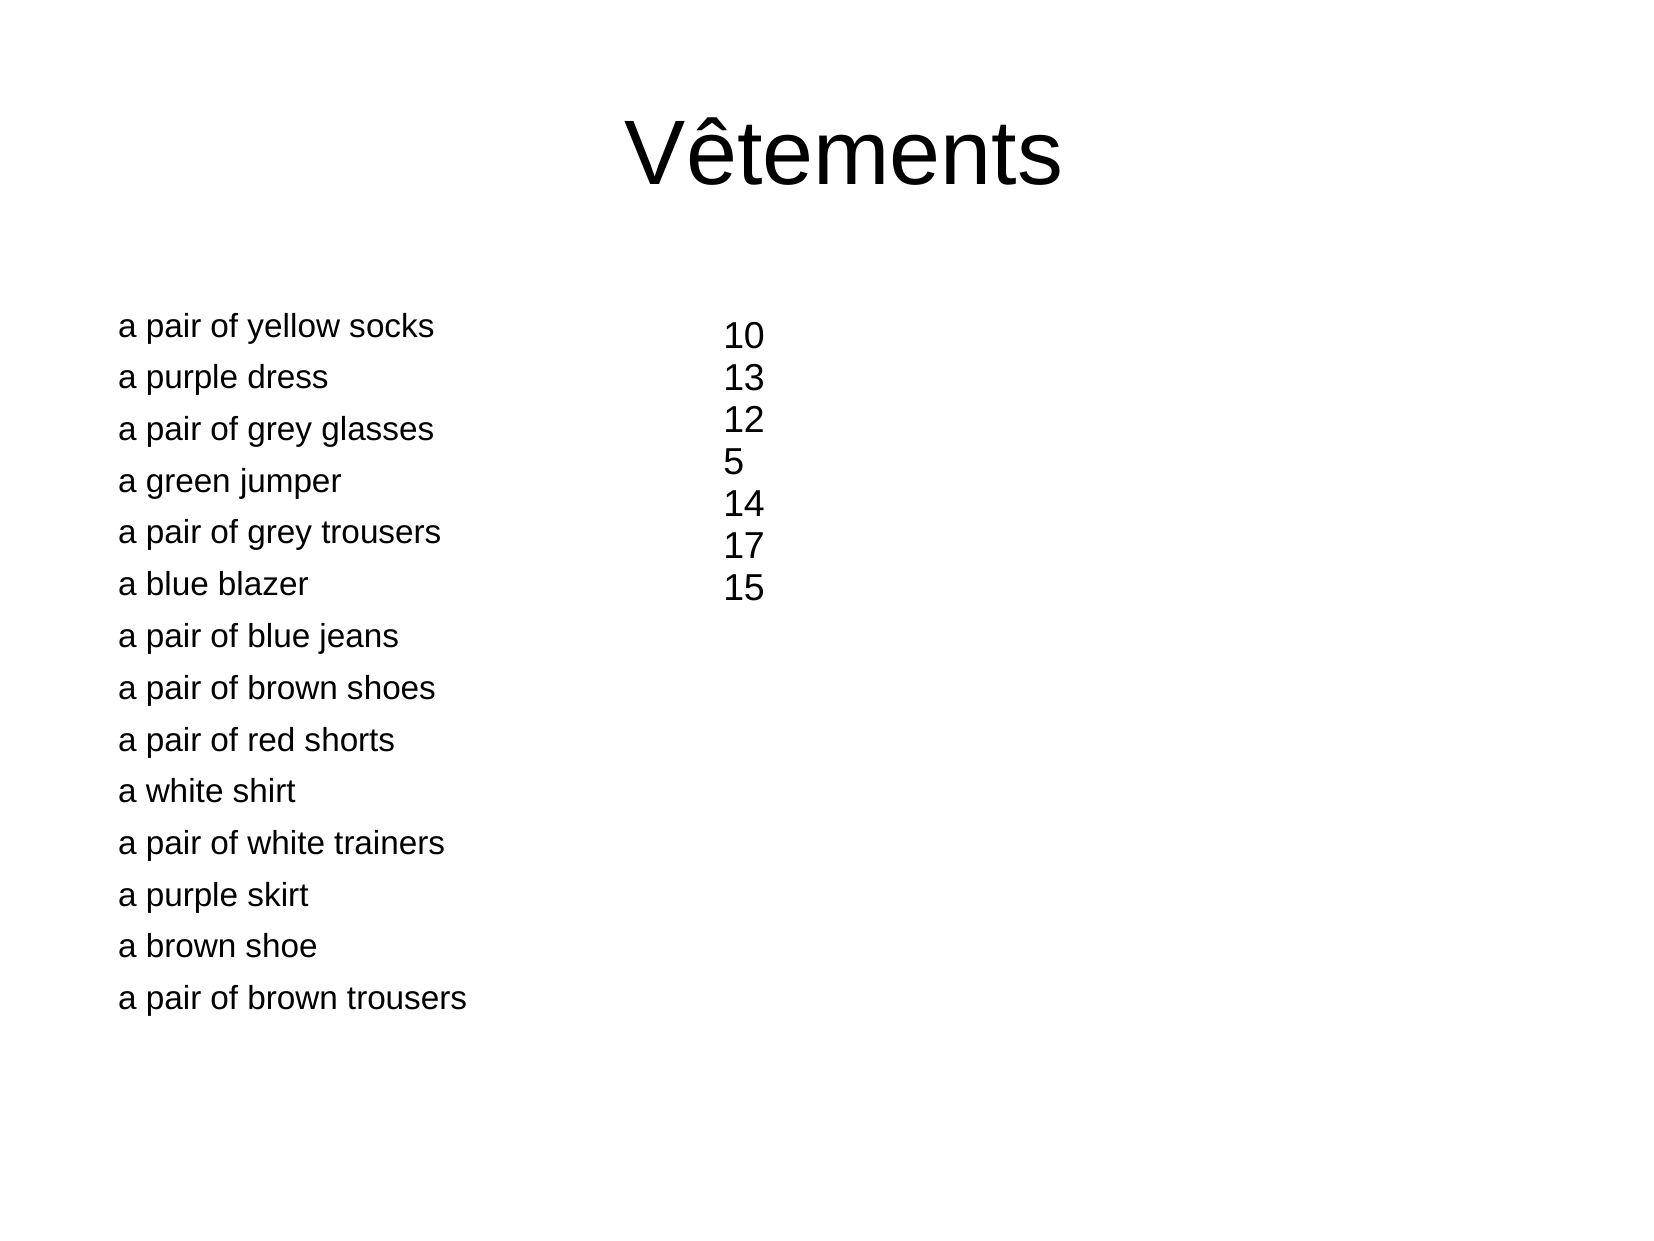

# Vêtements
a pair of yellow socks
a purple dress
a pair of grey glasses
a green jumper
a pair of grey trousers
a blue blazer
a pair of blue jeans
a pair of brown shoes
a pair of red shorts
a white shirt
a pair of white trainers
a purple skirt
a brown shoe
a pair of brown trousers
10
13
12
5
14
17
15